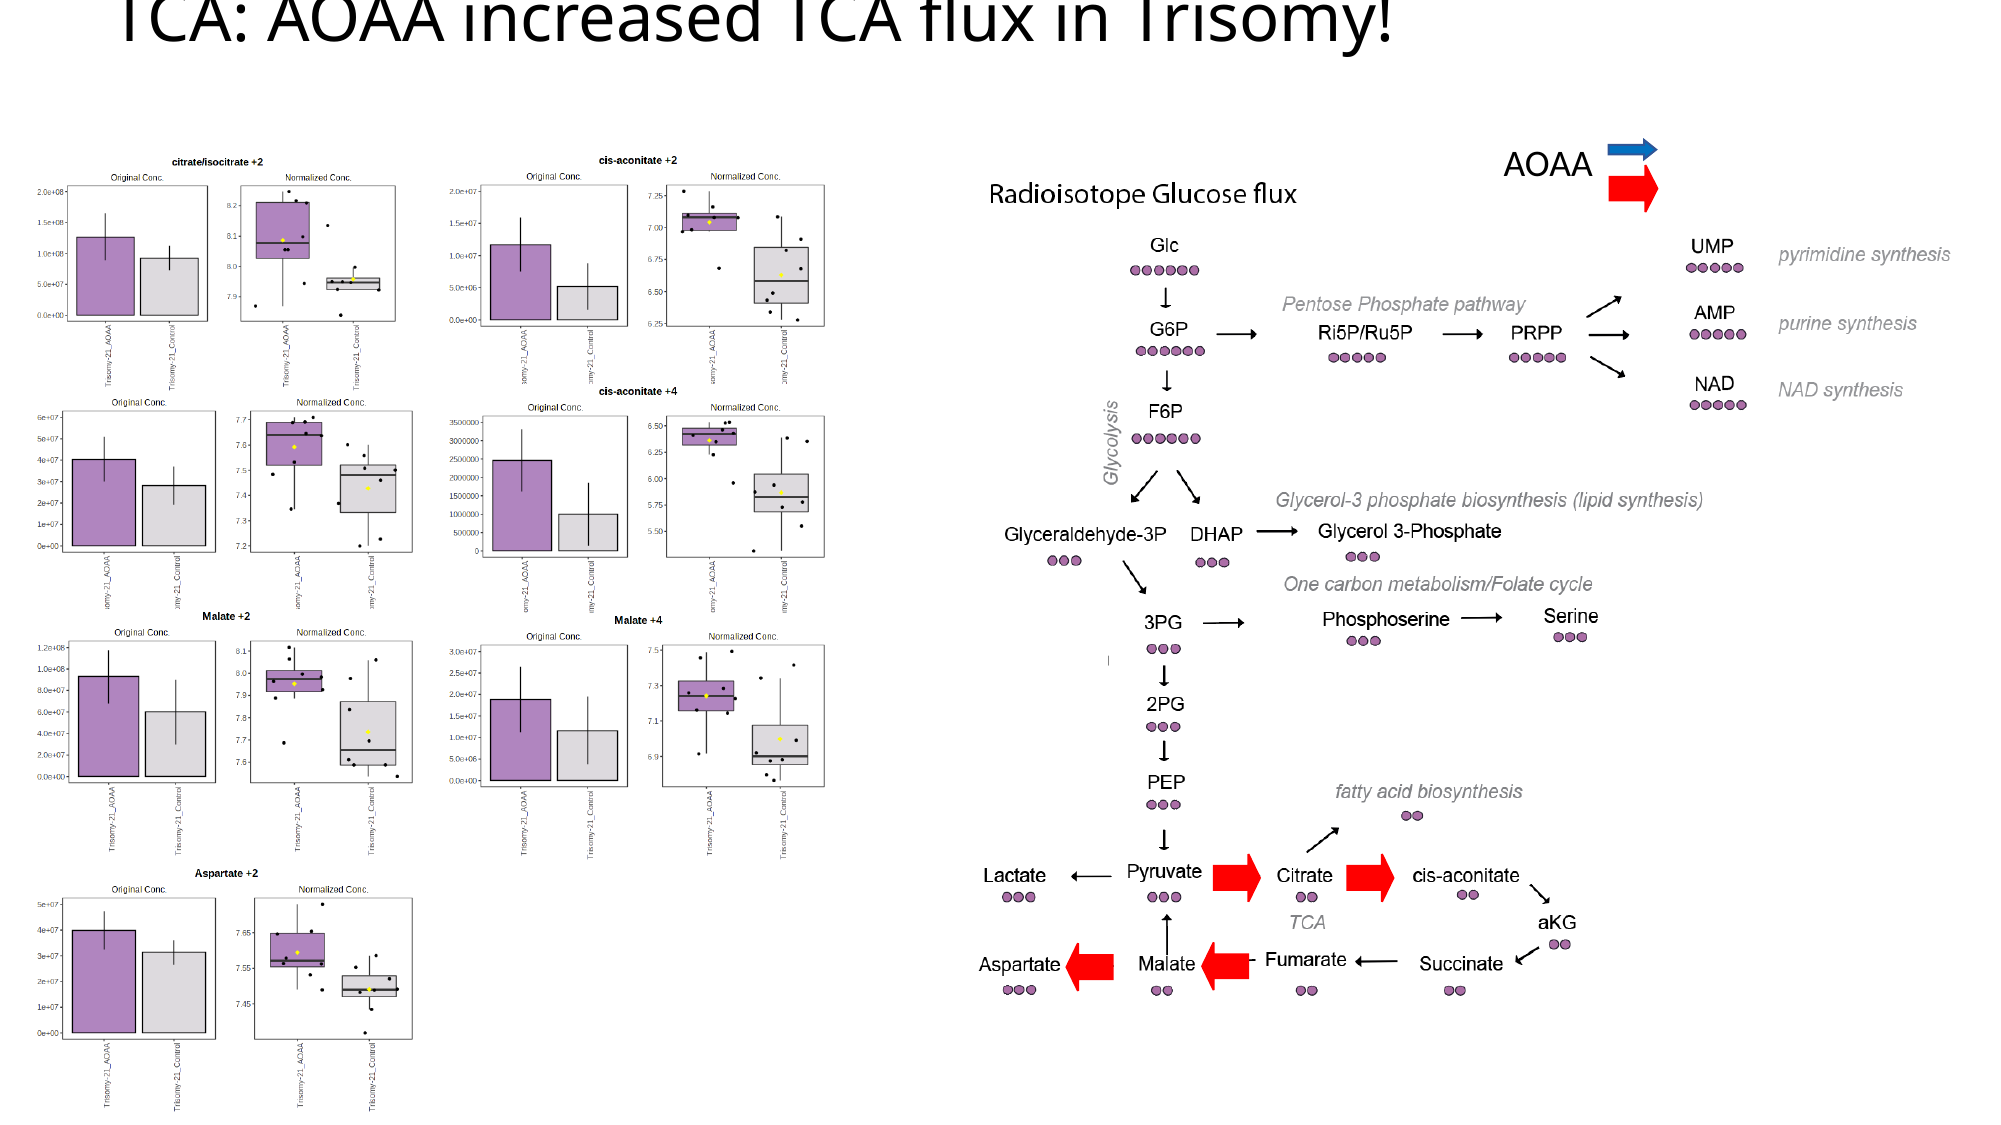

# TCA: AOAA increased TCA flux in Trisomy!
AOAA